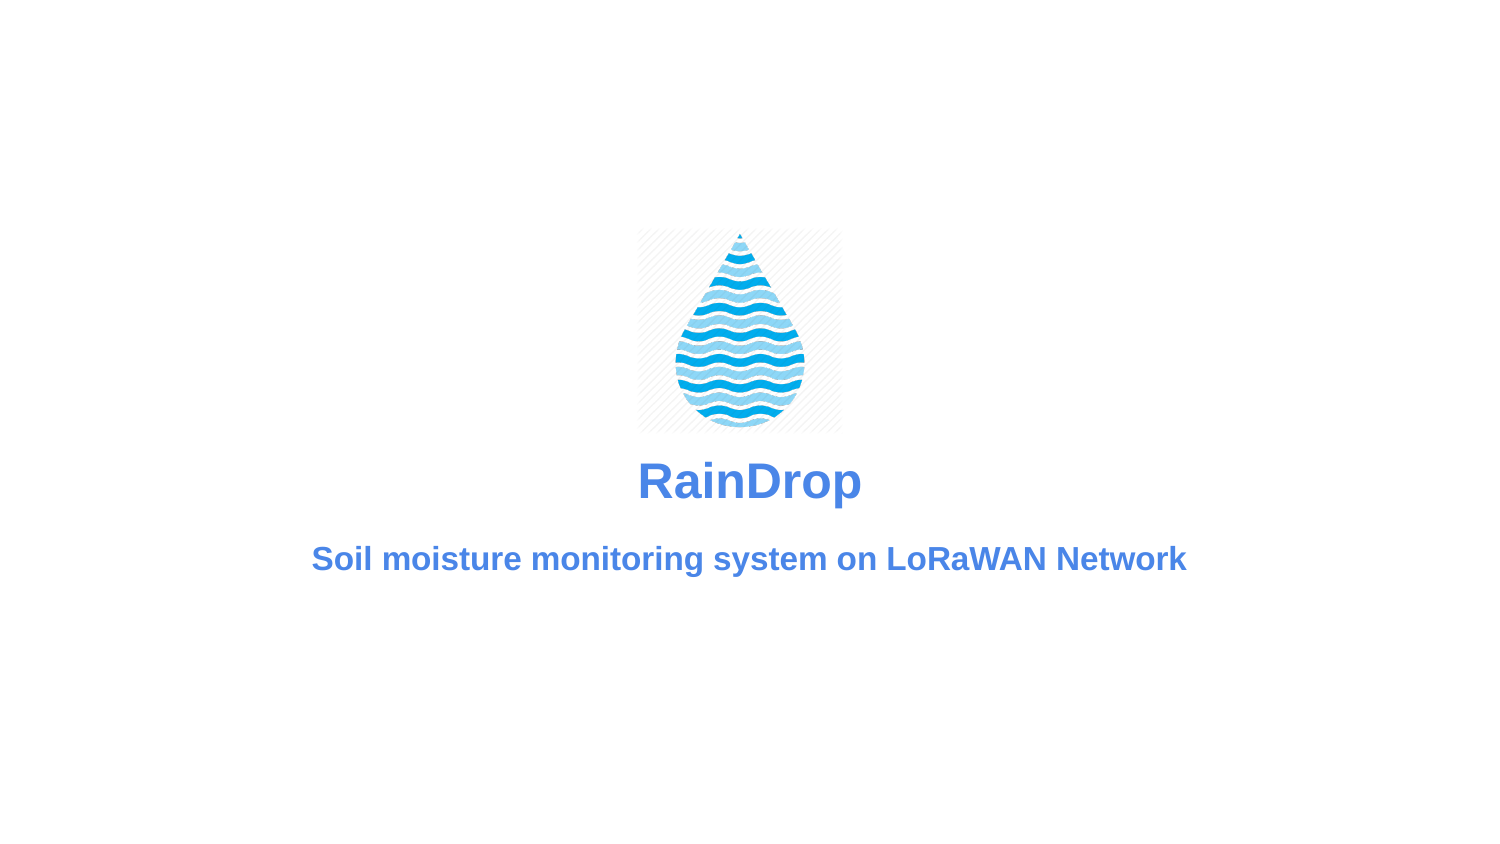

# RainDrop
Soil moisture monitoring system on LoRaWAN Network